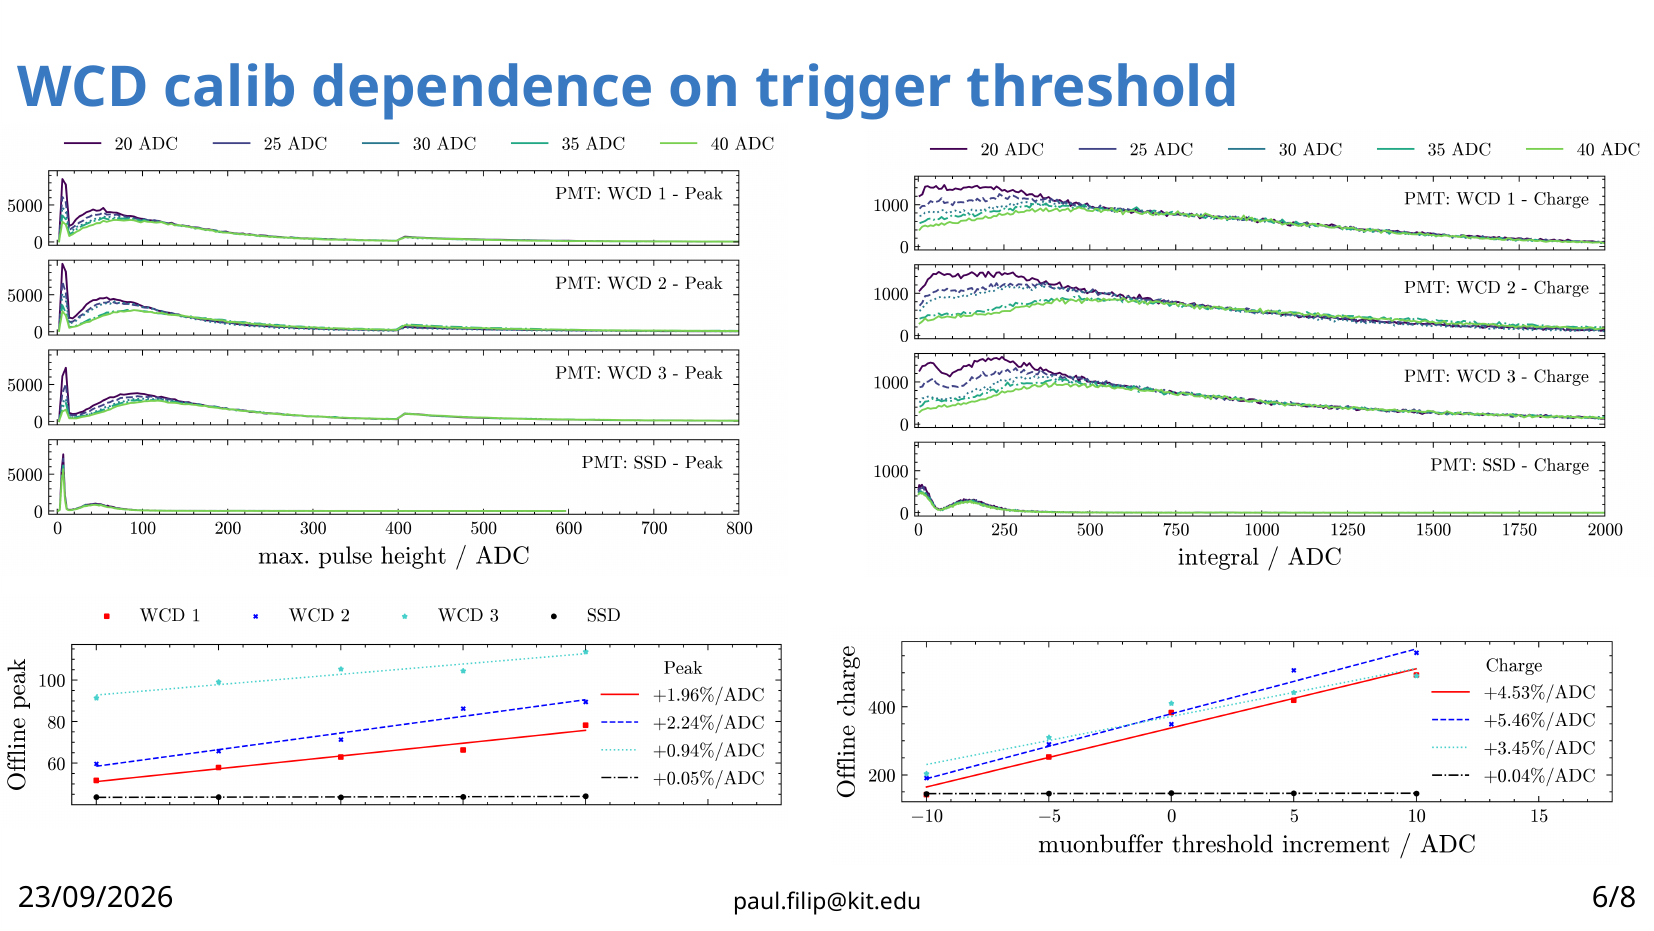

# WCD calib dependence on trigger threshold
paul.filip@kit.edu
6